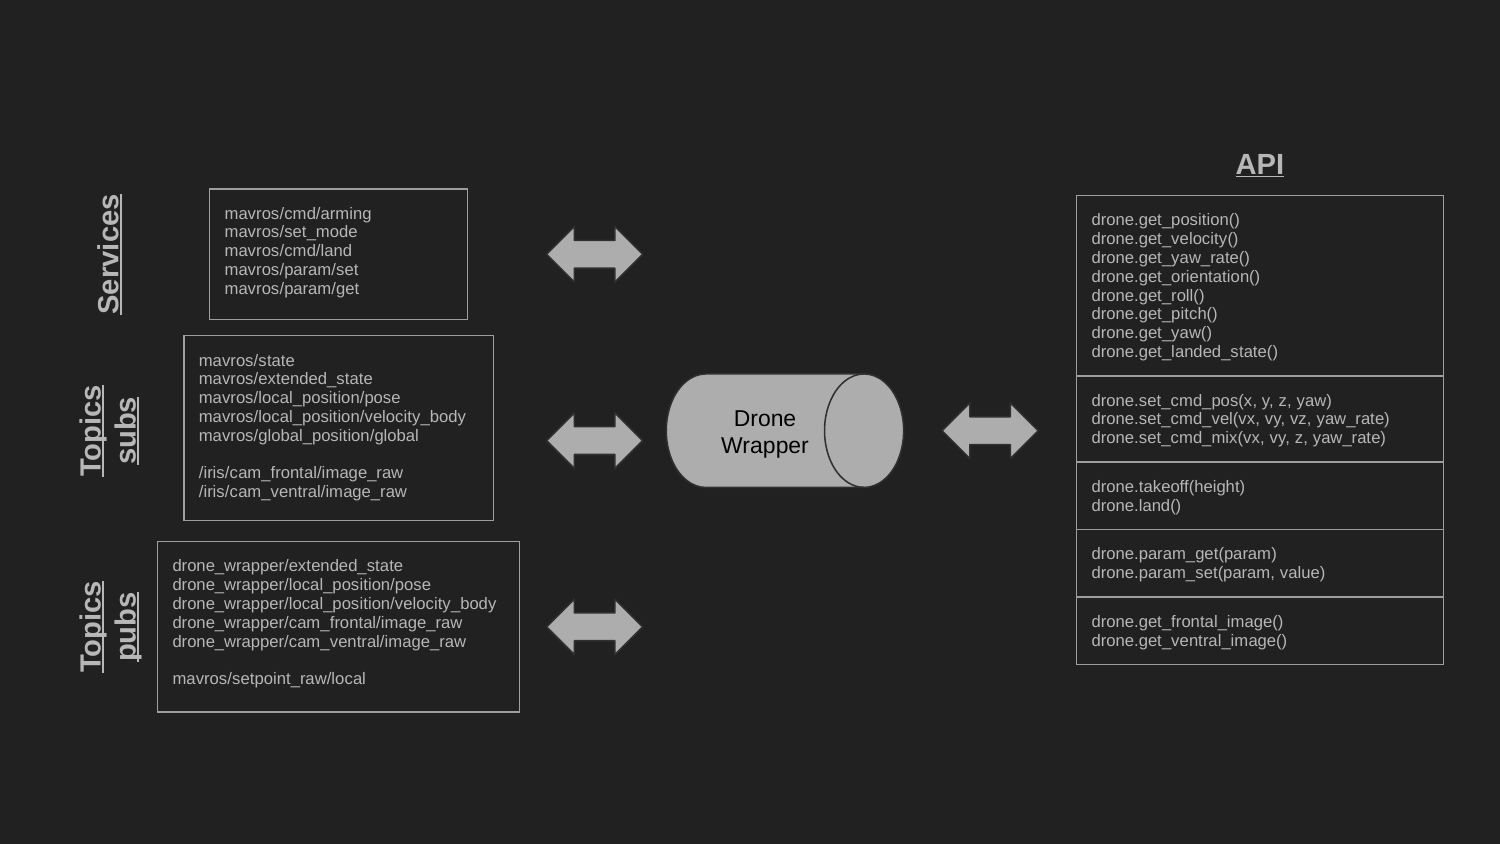

API
| mavros/cmd/arming mavros/set\_mode mavros/cmd/land mavros/param/set mavros/param/get |
| --- |
| drone.get\_position() drone.get\_velocity() drone.get\_yaw\_rate() drone.get\_orientation() drone.get\_roll() drone.get\_pitch() drone.get\_yaw() drone.get\_landed\_state() |
| --- |
| drone.set\_cmd\_pos(x, y, z, yaw) drone.set\_cmd\_vel(vx, vy, vz, yaw\_rate) drone.set\_cmd\_mix(vx, vy, z, yaw\_rate) |
| drone.takeoff(height) drone.land() |
| drone.param\_get(param) drone.param\_set(param, value) |
| drone.get\_frontal\_image() drone.get\_ventral\_image() |
Services
| mavros/state mavros/extended\_state mavros/local\_position/pose mavros/local\_position/velocity\_body mavros/global\_position/global /iris/cam\_frontal/image\_raw /iris/cam\_ventral/image\_raw |
| --- |
Drone Wrapper
Topics subs
| drone\_wrapper/extended\_state drone\_wrapper/local\_position/pose drone\_wrapper/local\_position/velocity\_body drone\_wrapper/cam\_frontal/image\_raw drone\_wrapper/cam\_ventral/image\_raw mavros/setpoint\_raw/local |
| --- |
Topics pubs